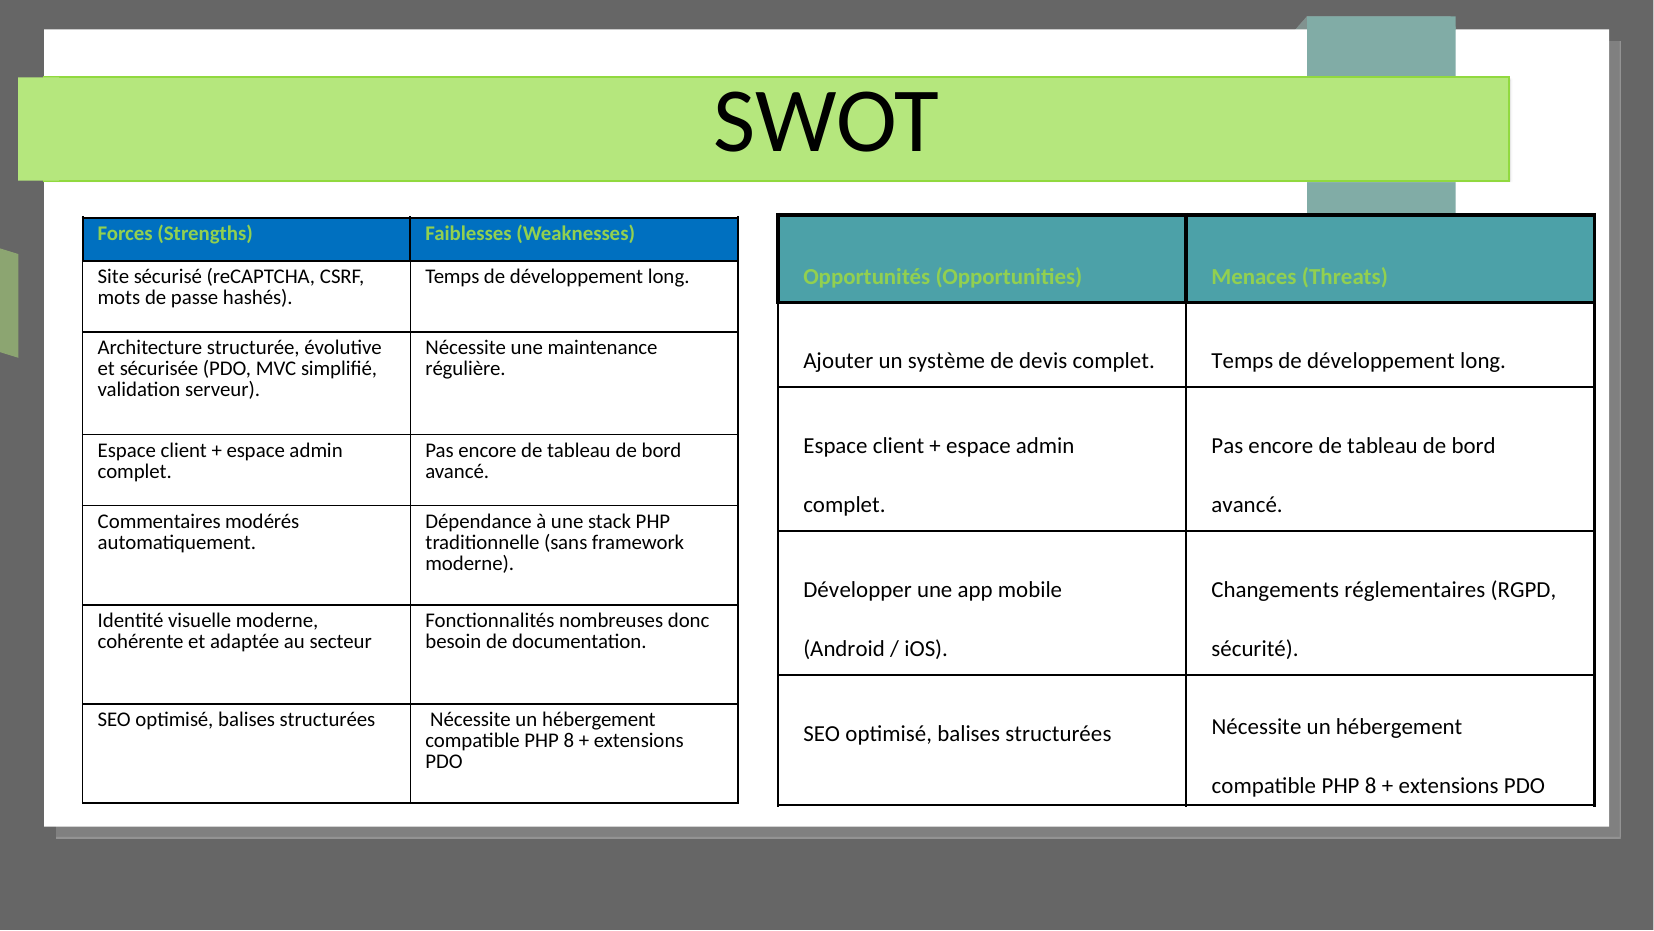

# SWOT
| Opportunités (Opportunities) | Menaces (Threats) |
| --- | --- |
| Ajouter un système de devis complet. | Temps de développement long. |
| Espace client + espace admin complet. | Pas encore de tableau de bord avancé. |
| Développer une app mobile (Android / iOS). | Changements réglementaires (RGPD, sécurité). |
| SEO optimisé, balises structurées | Nécessite un hébergement compatible PHP 8 + extensions PDO |
| Forces (Strengths) | Faiblesses (Weaknesses) |
| --- | --- |
| Site sécurisé (reCAPTCHA, CSRF, mots de passe hashés). | Temps de développement long. |
| Architecture structurée, évolutive et sécurisée (PDO, MVC simplifié, validation serveur). | Nécessite une maintenance régulière. |
| Espace client + espace admin complet. | Pas encore de tableau de bord avancé. |
| Commentaires modérés automatiquement. | Dépendance à une stack PHP traditionnelle (sans framework moderne). |
| Identité visuelle moderne, cohérente et adaptée au secteur | Fonctionnalités nombreuses donc besoin de documentation. |
| SEO optimisé, balises structurées | Nécessite un hébergement compatible PHP 8 + extensions PDO |